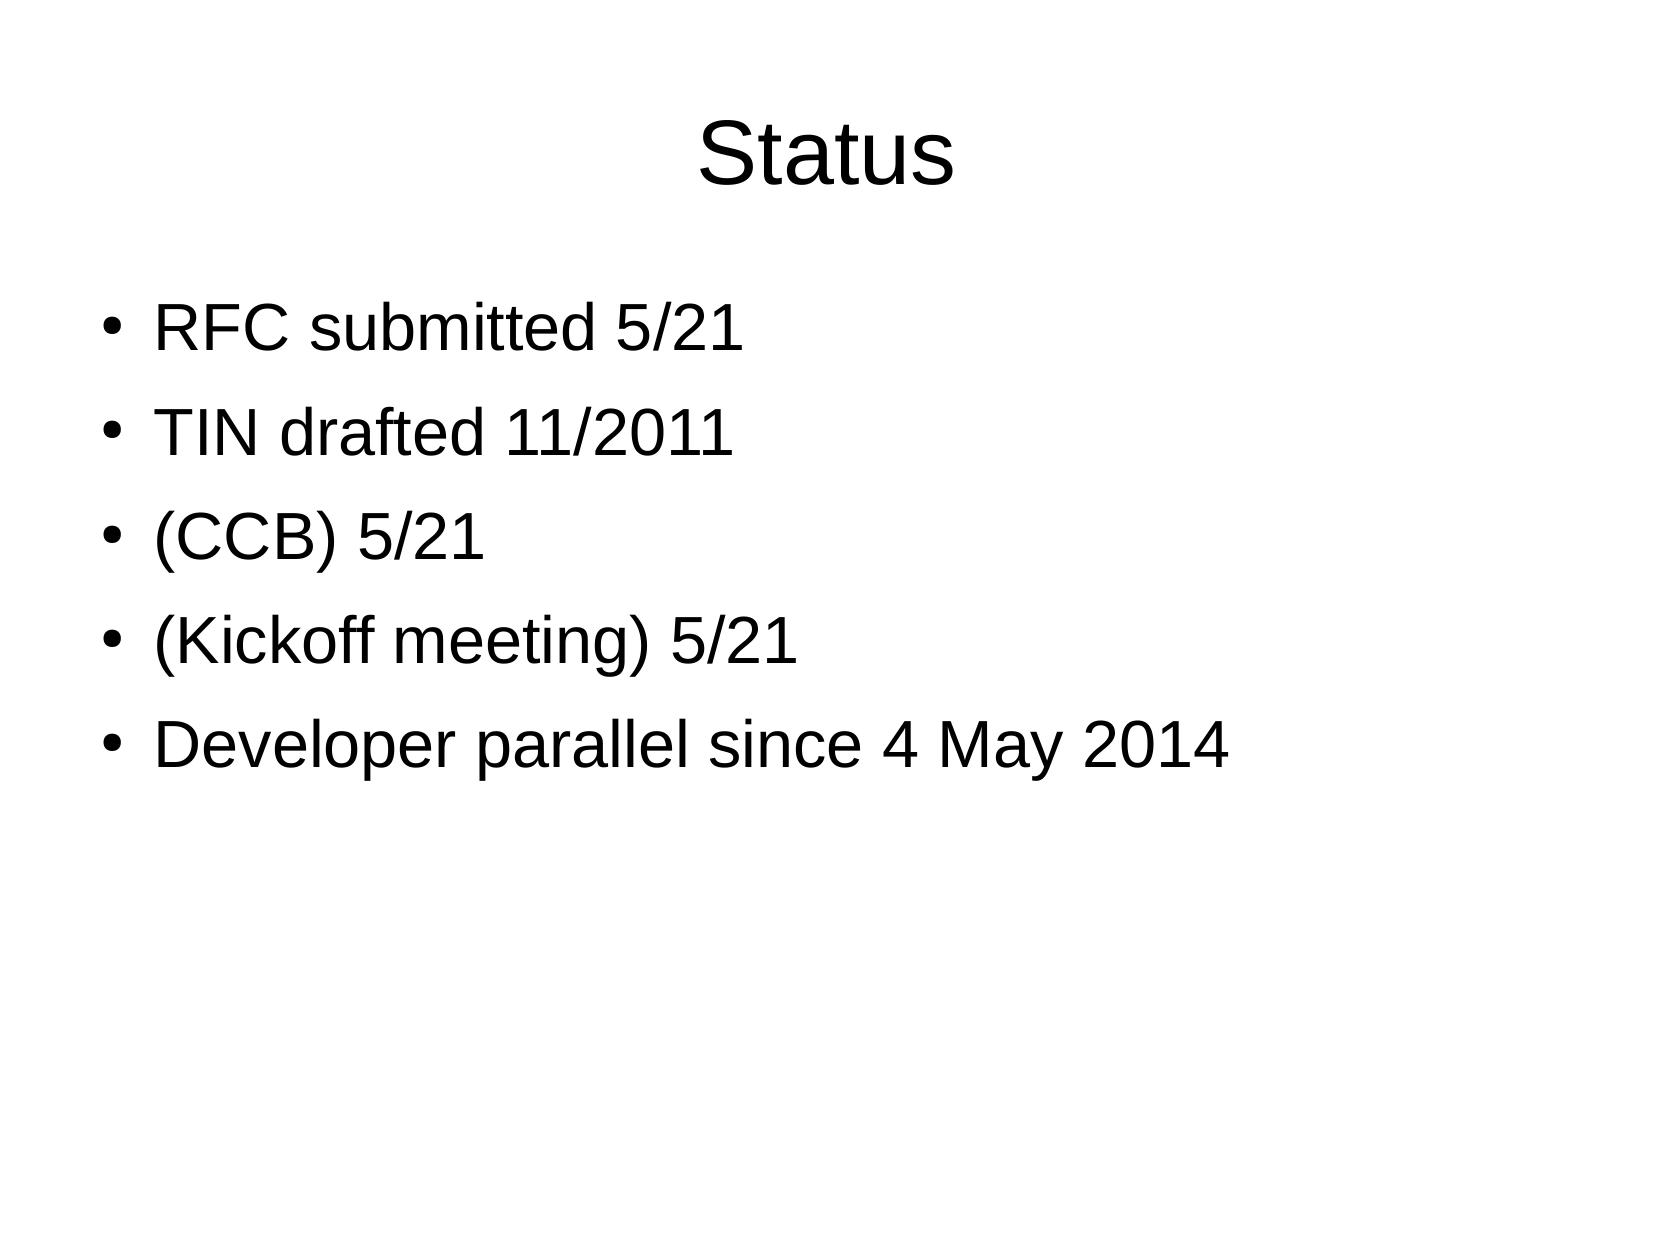

# Status
RFC submitted 5/21
TIN drafted 11/2011
(CCB) 5/21
(Kickoff meeting) 5/21
Developer parallel since 4 May 2014